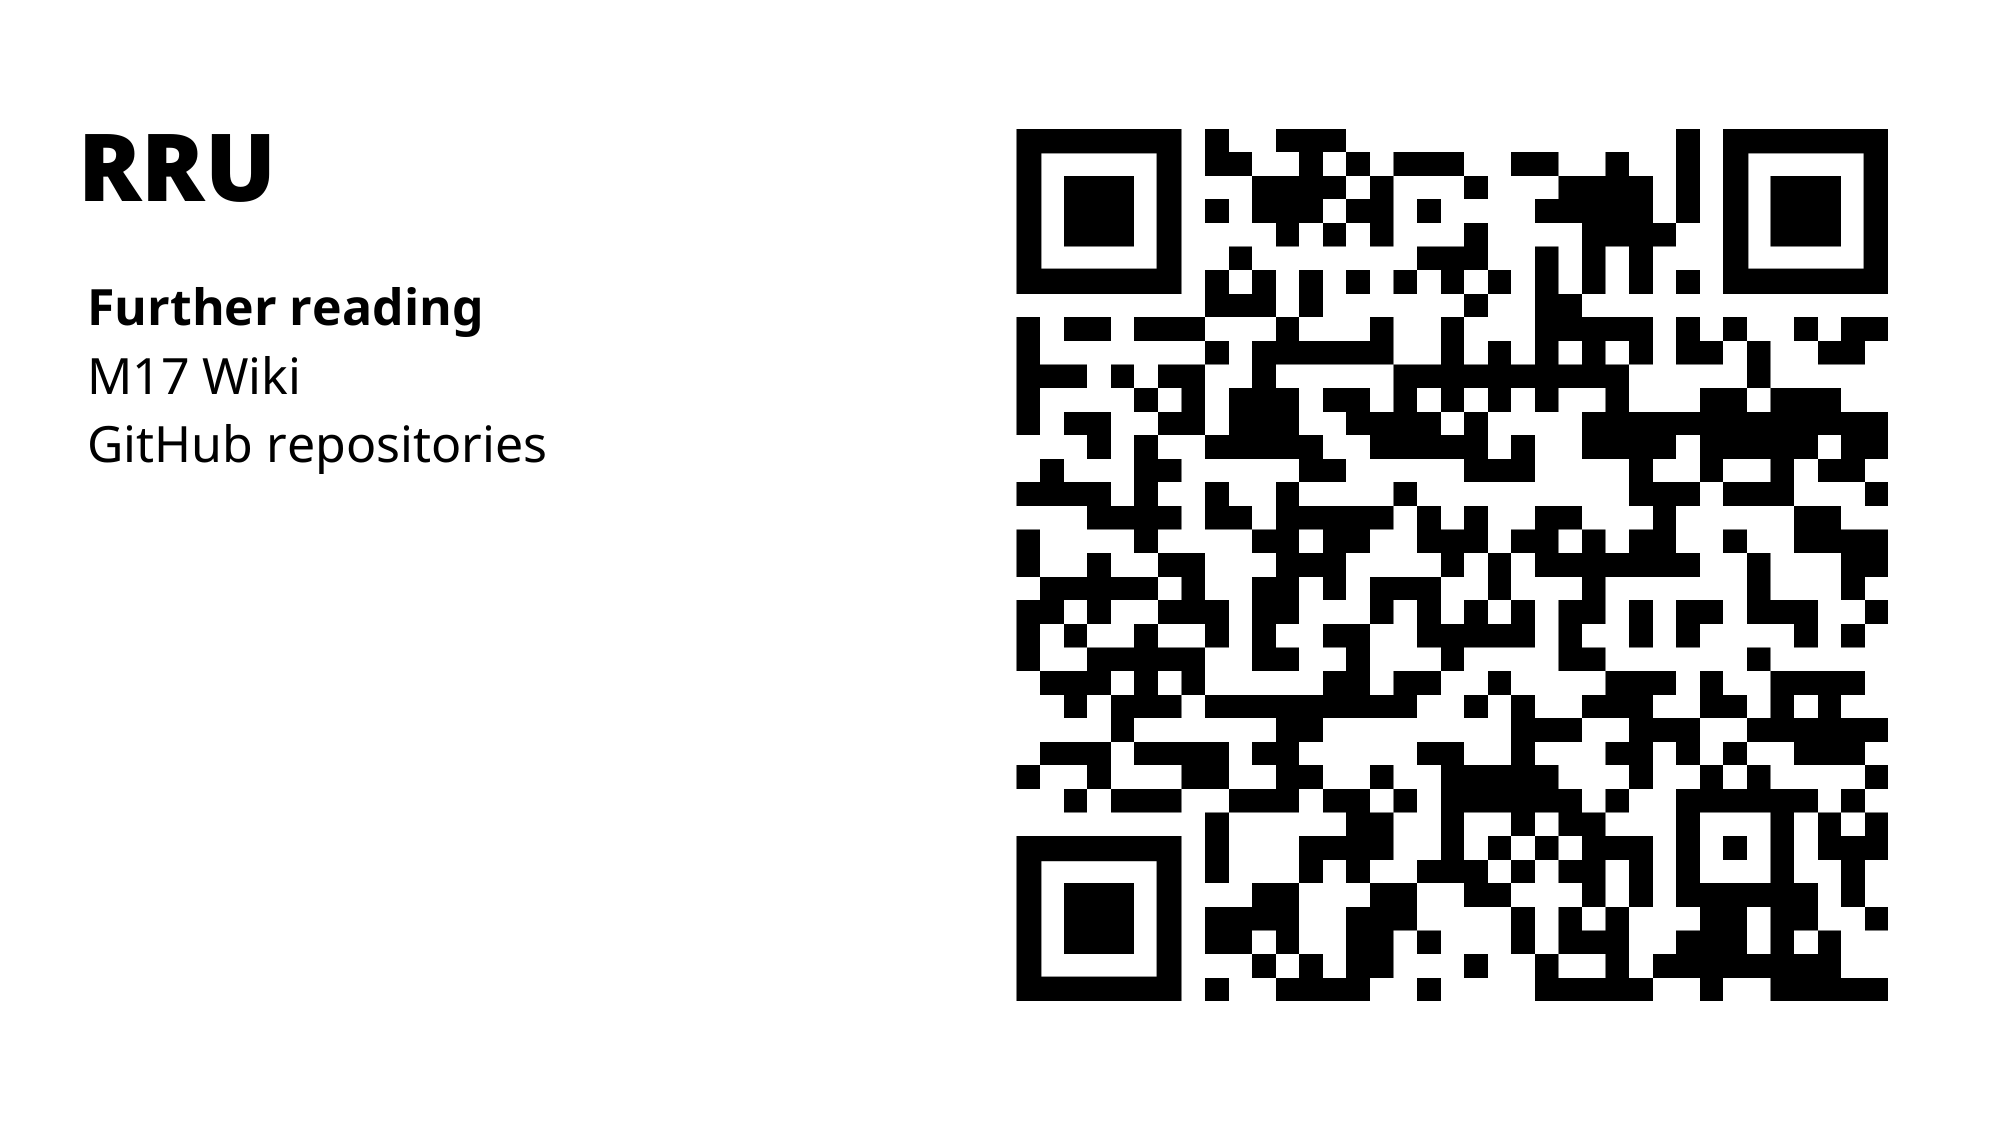

RRU
Further reading
M17 Wiki
GitHub repositories